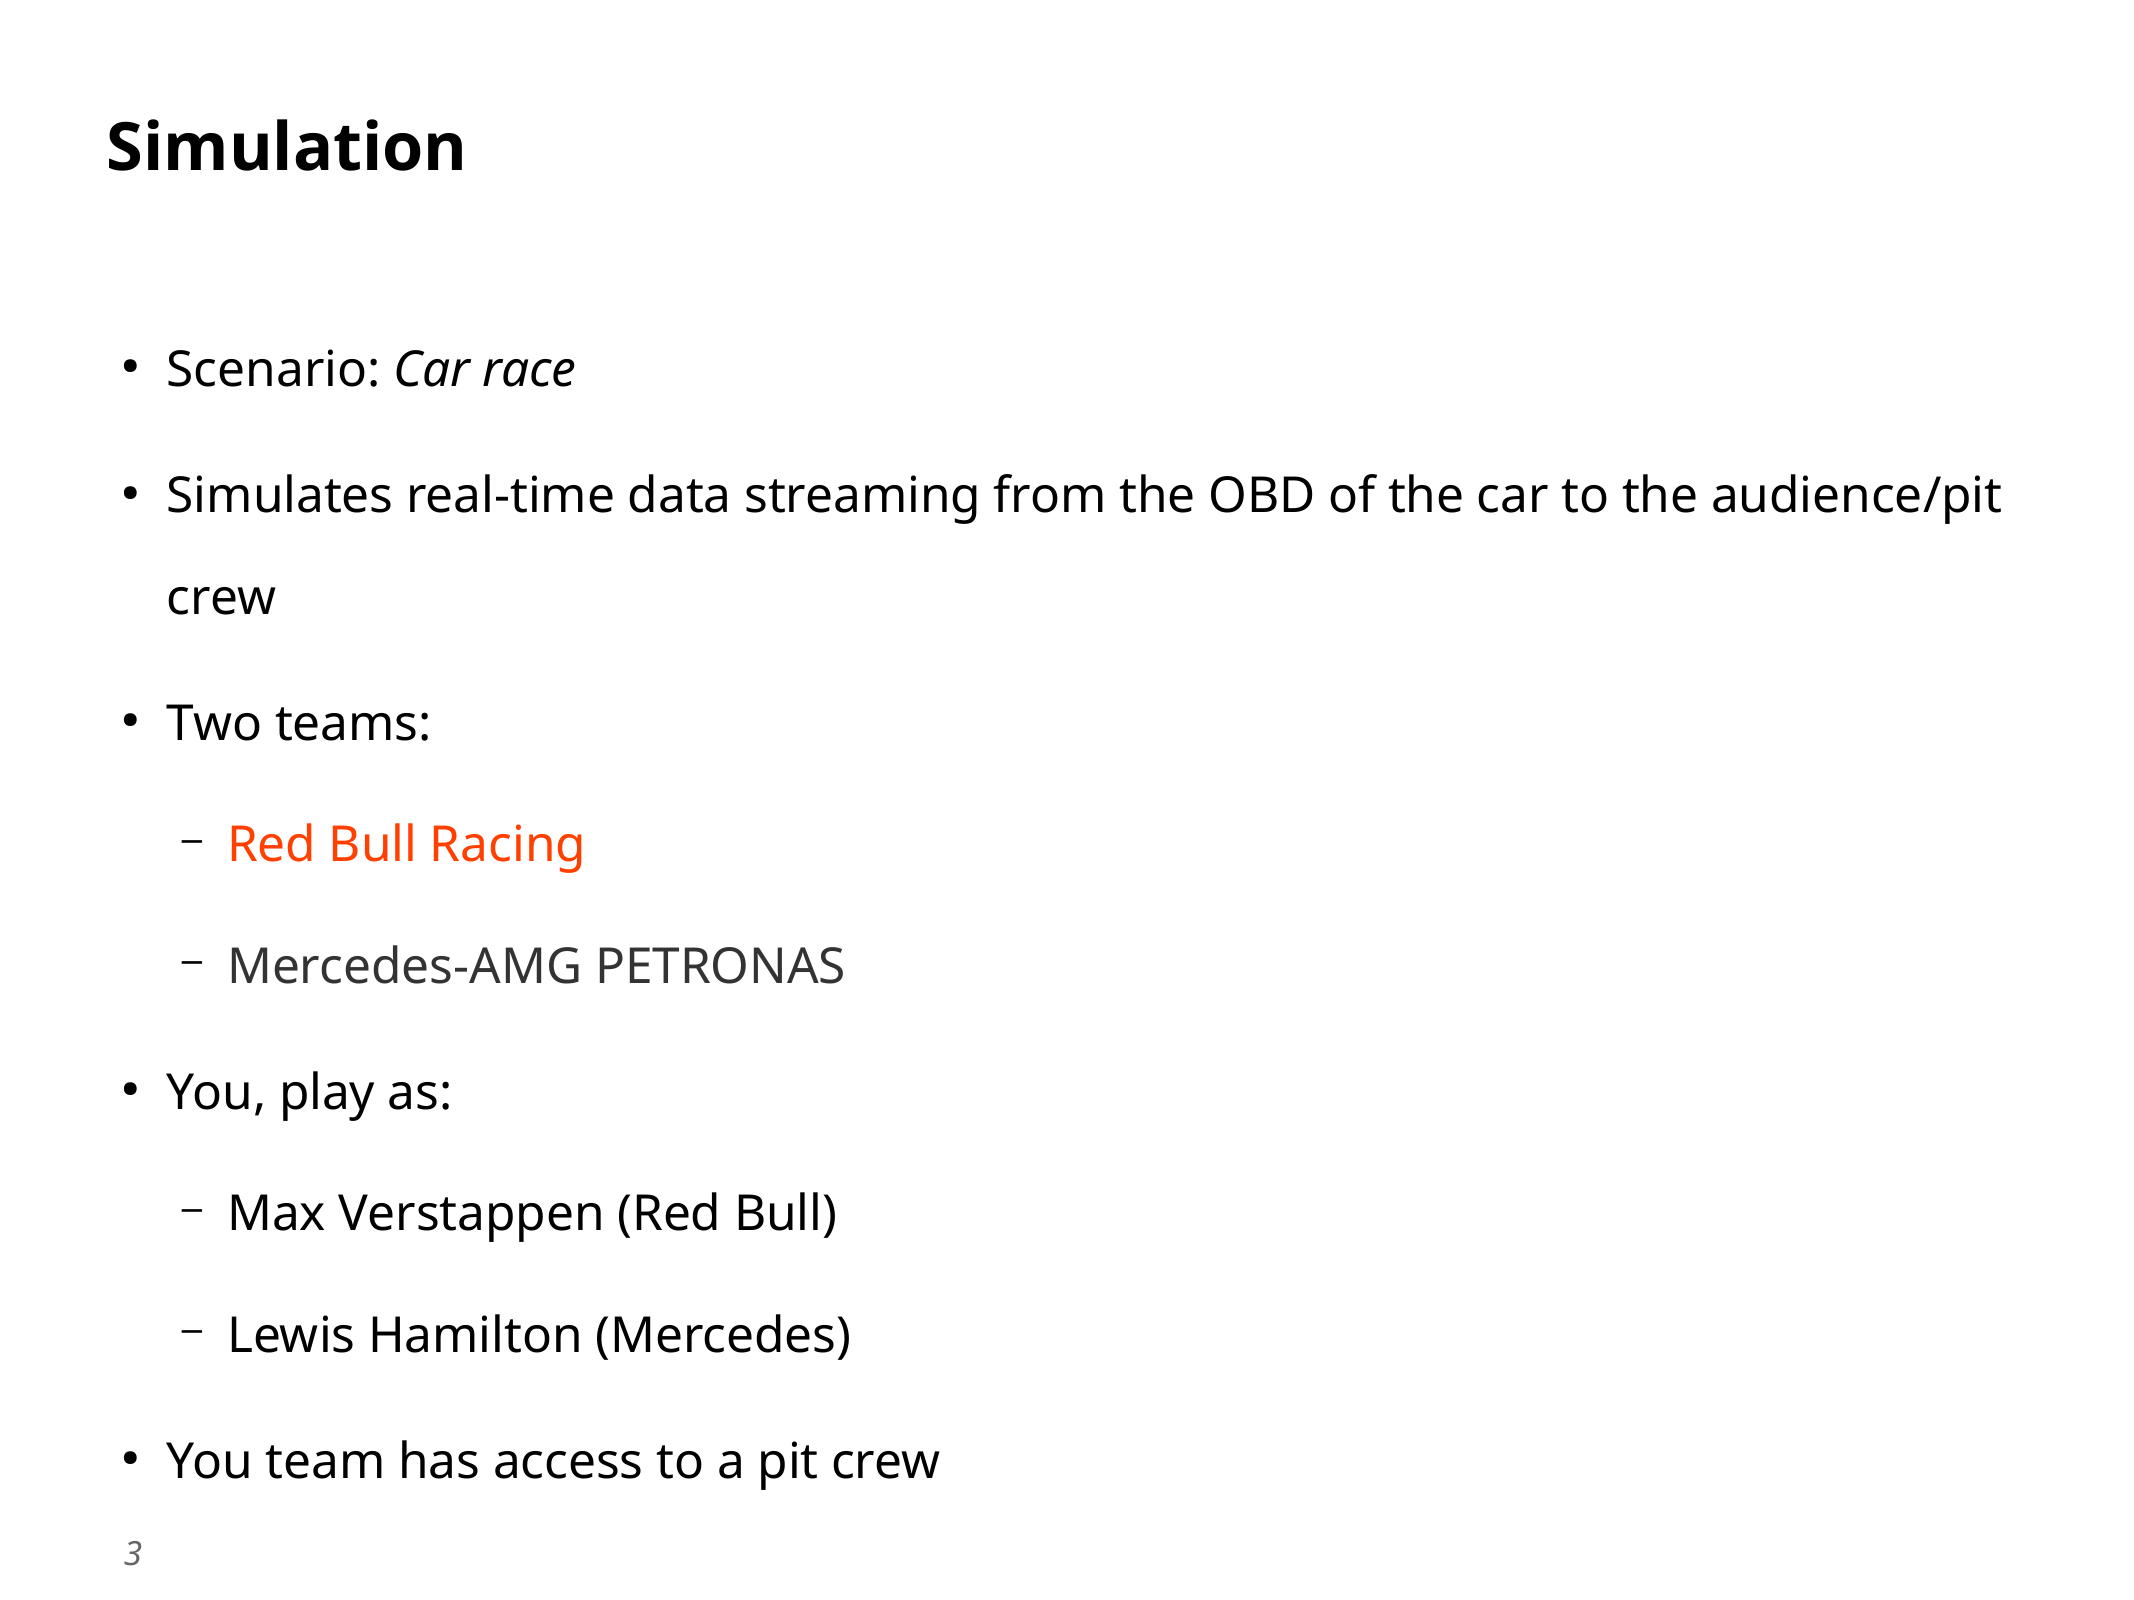

# Simulation
Scenario: Car race
Simulates real-time data streaming from the OBD of the car to the audience/pit crew
Two teams:
Red Bull Racing
Mercedes-AMG PETRONAS
You, play as:
Max Verstappen (Red Bull)
Lewis Hamilton (Mercedes)
You team has access to a pit crew